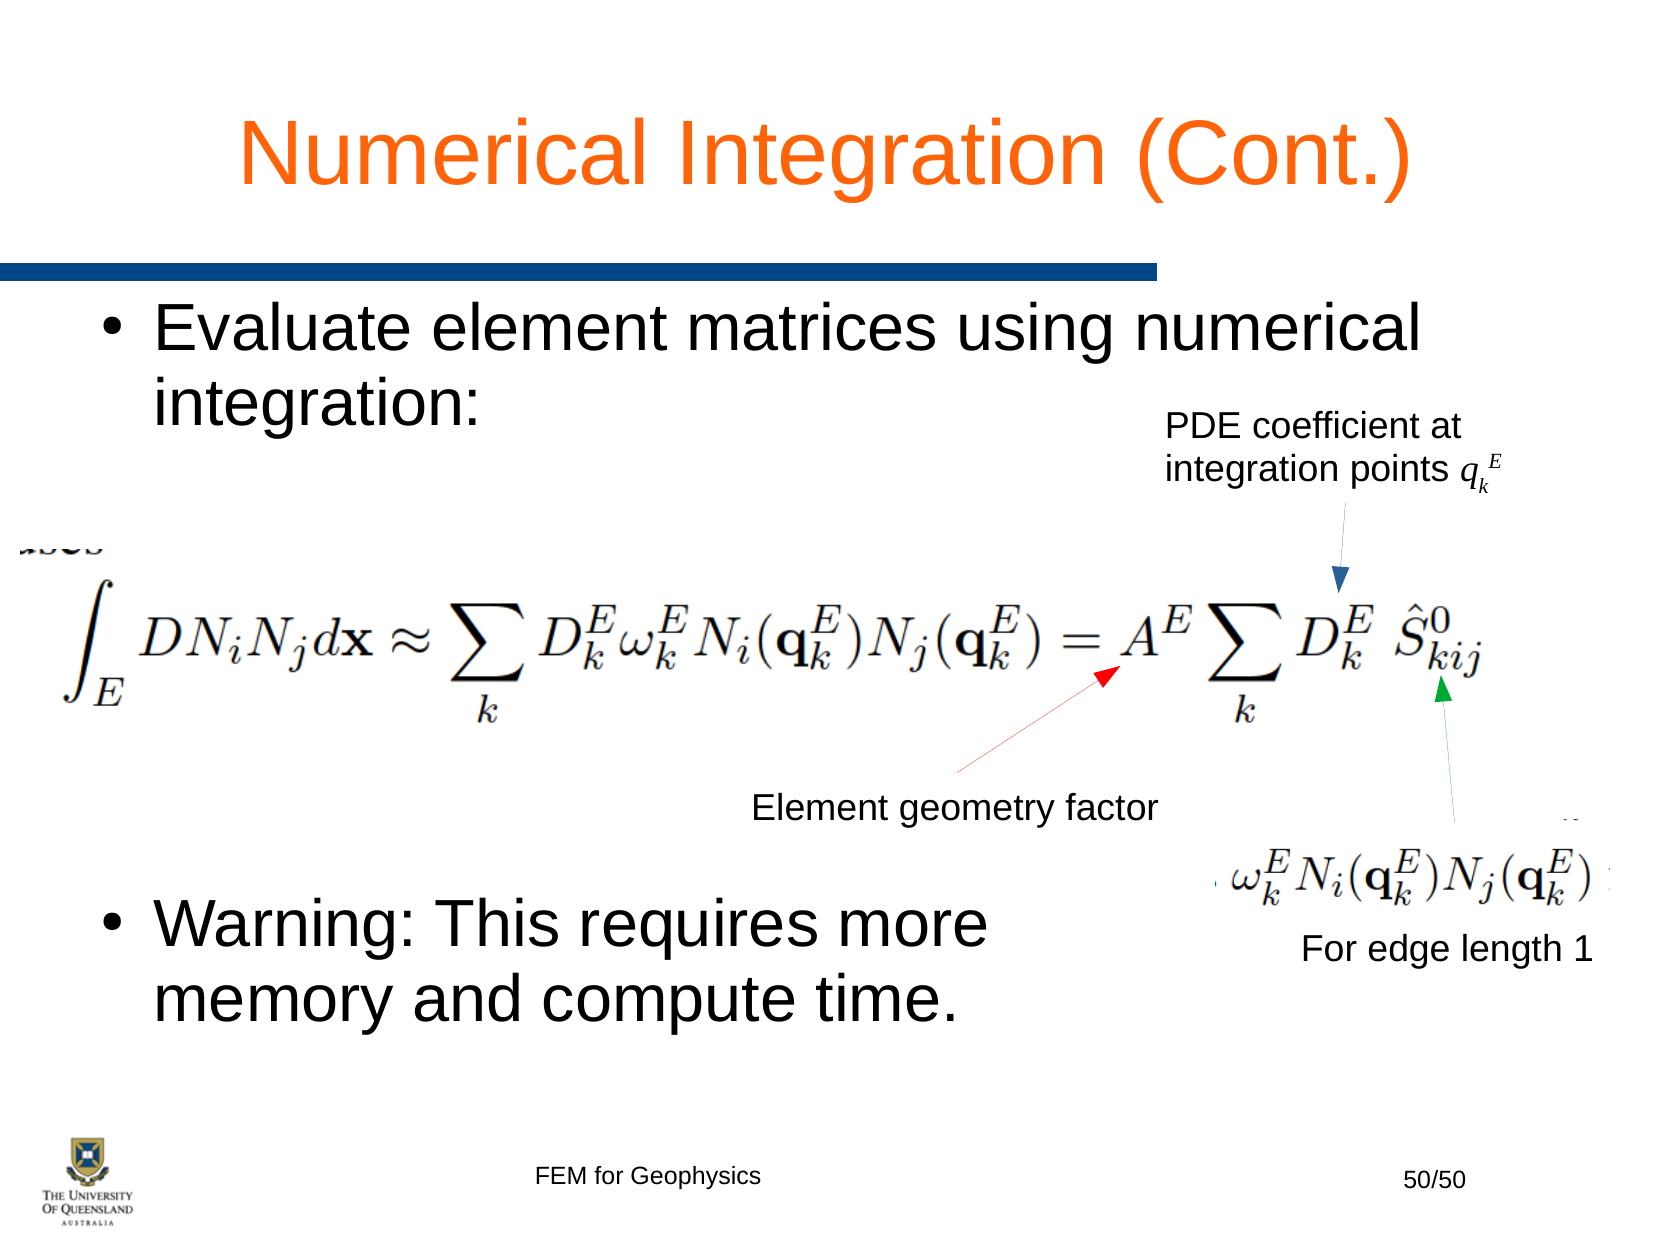

# Numerical Integration (Cont.)
Evaluate element matrices using numerical integration:
Warning: This requires more
memory and compute time.
PDE coefficient at integration points qkE
Element geometry factor
For edge length 1